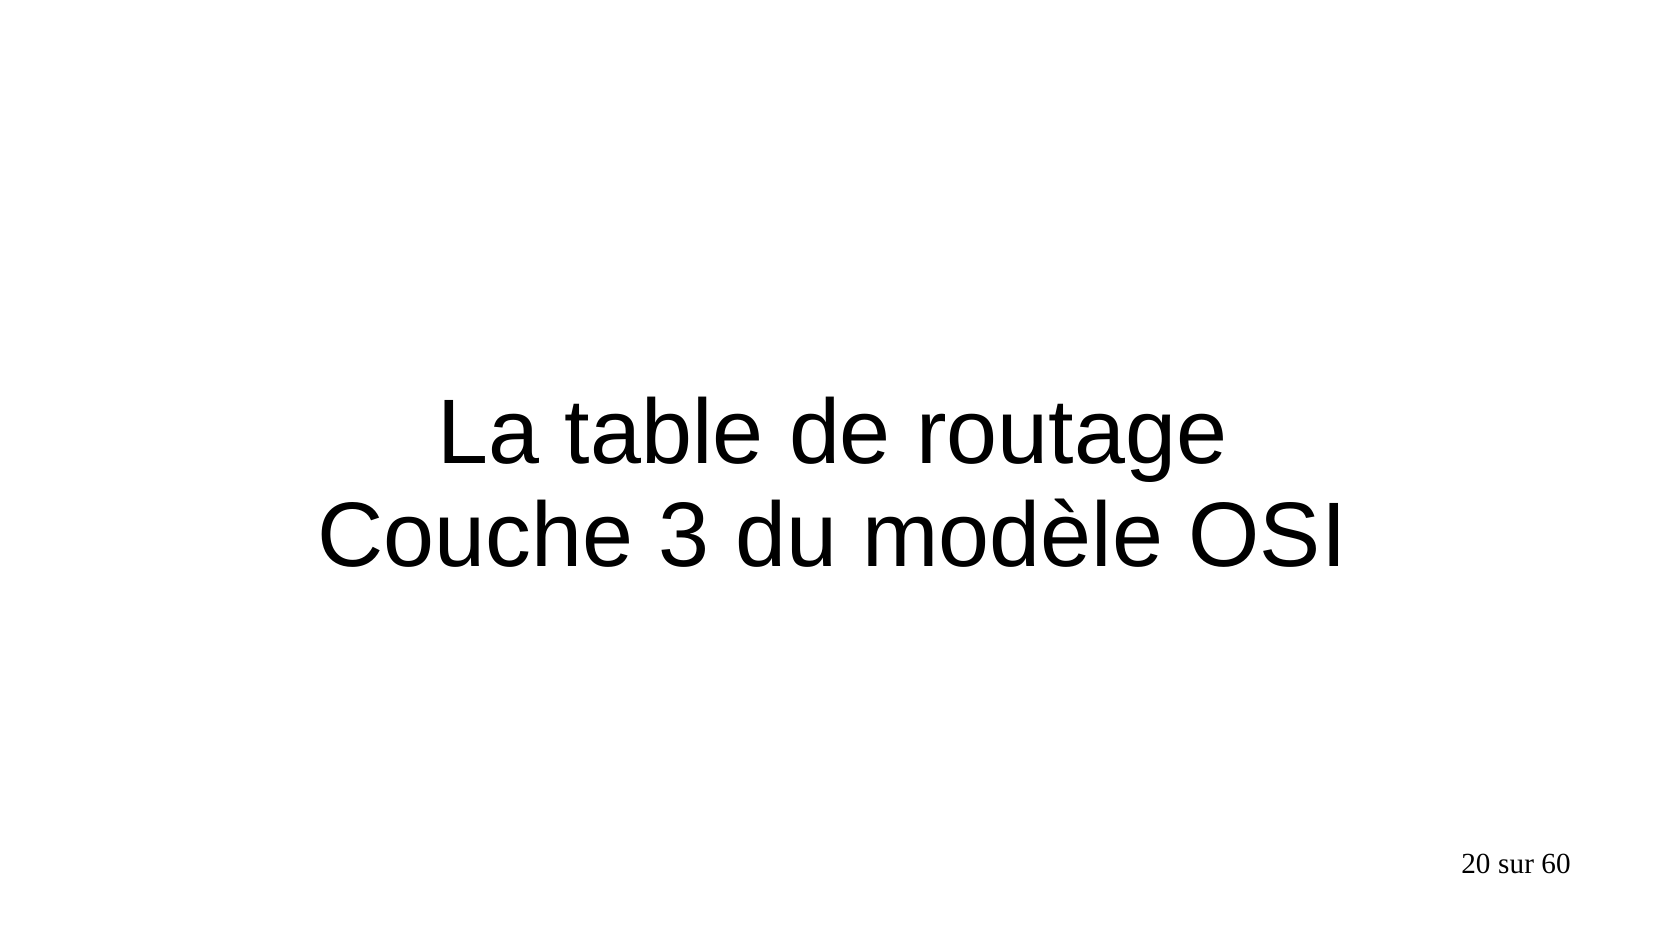

# La table de routage Couche 3 du modèle OSI
20